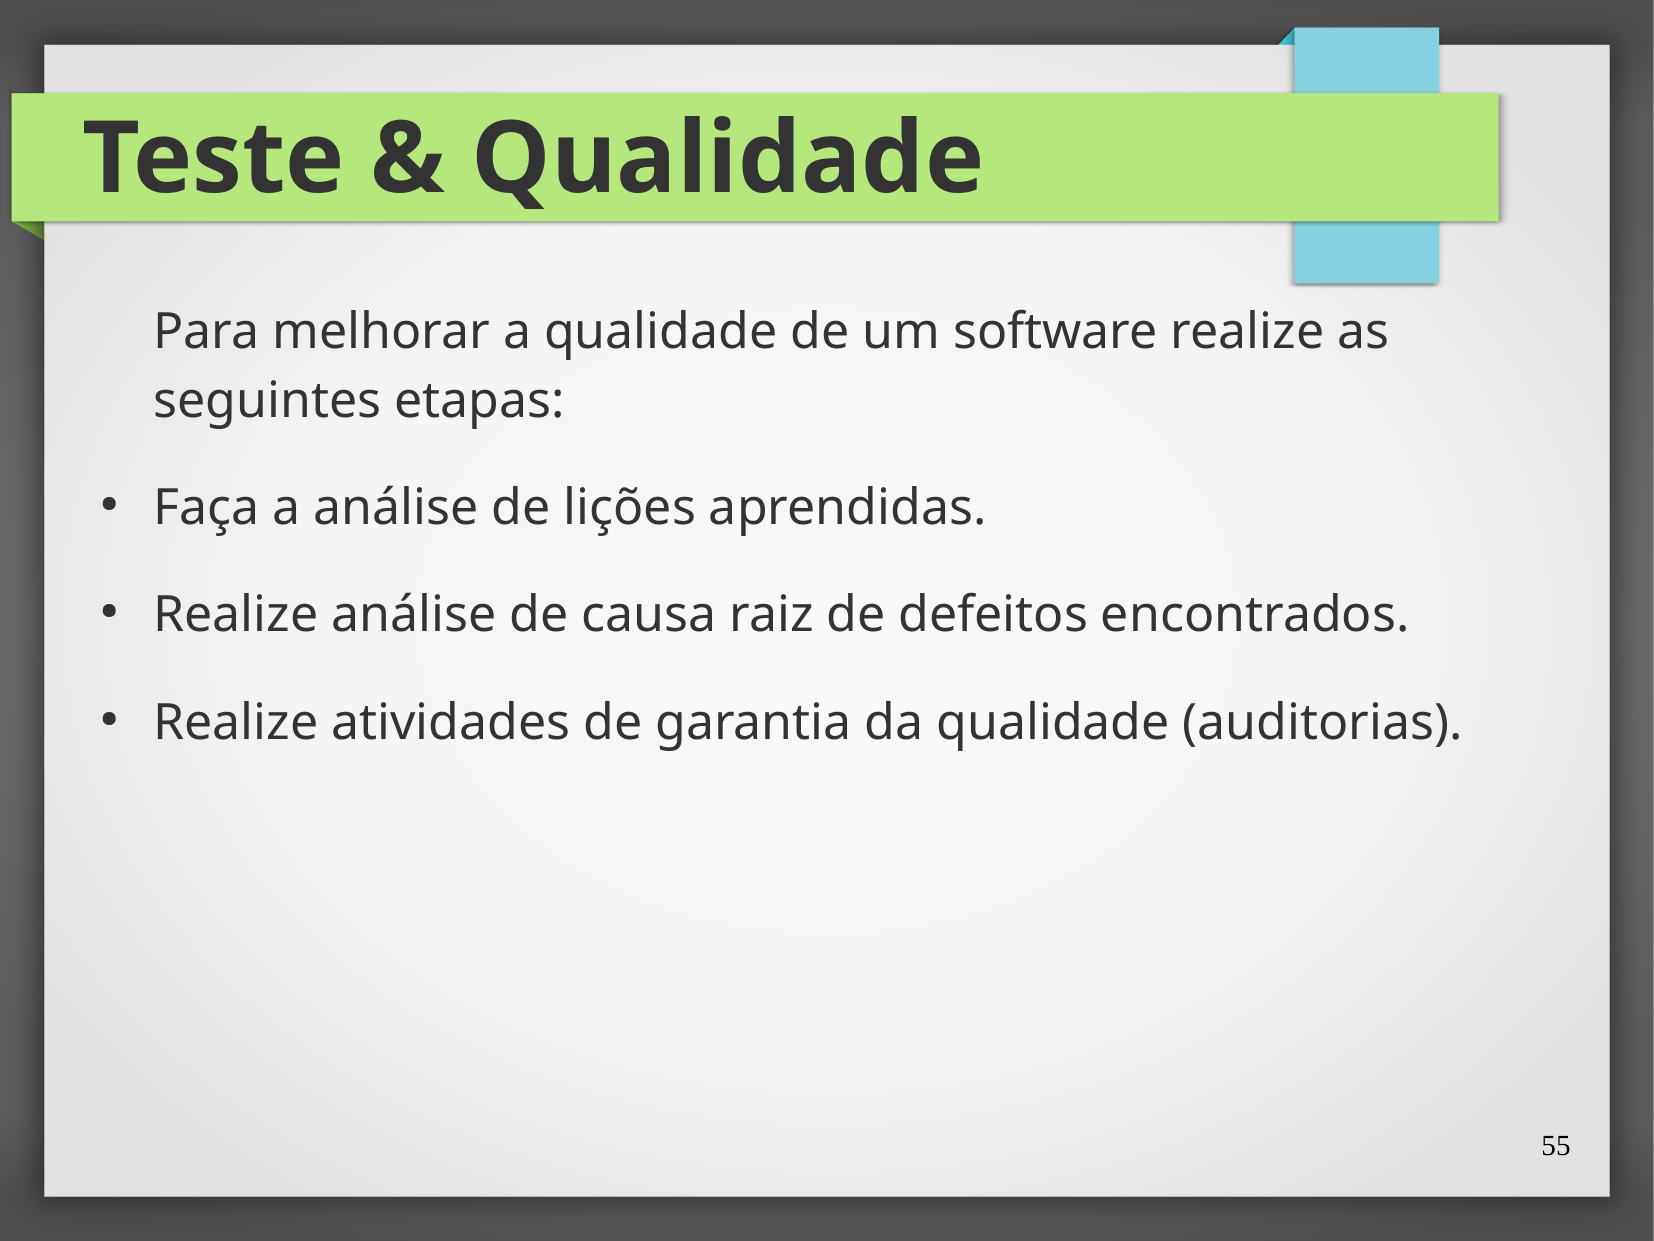

# Teste & Qualidade
Para melhorar a qualidade de um software realize as seguintes etapas:
Faça a análise de lições aprendidas.
Realize análise de causa raiz de defeitos encontrados.
Realize atividades de garantia da qualidade (auditorias).
55